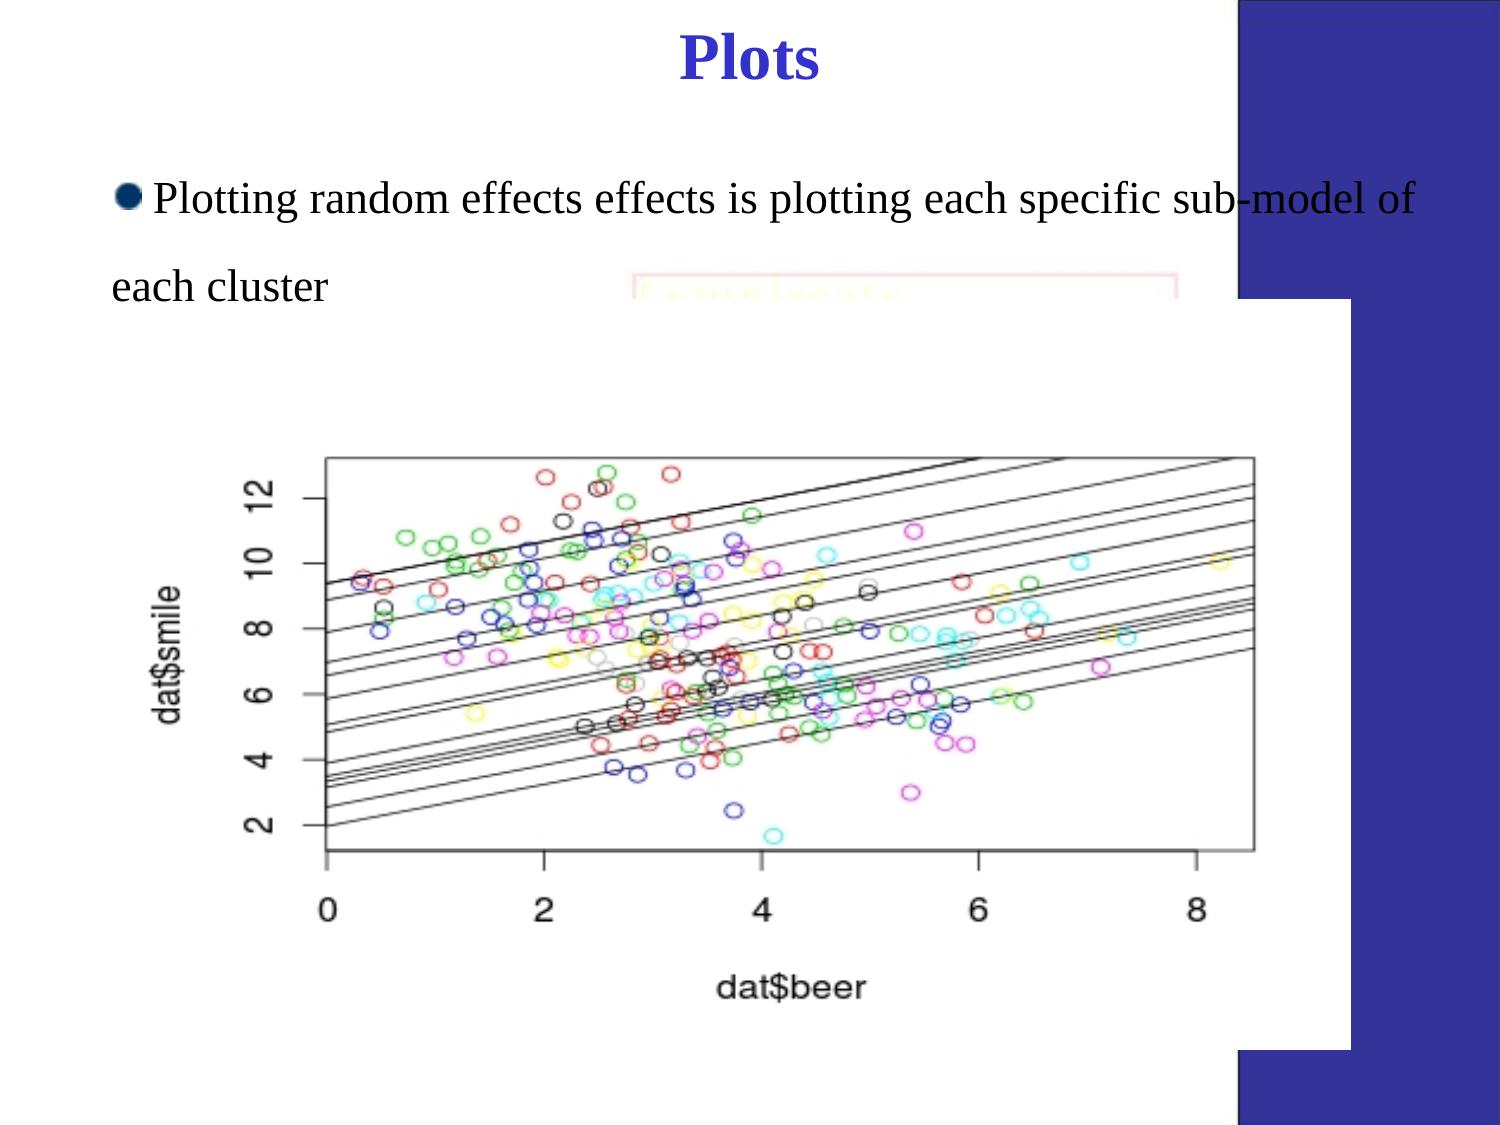

# Plots
 Plotting random effects effects is plotting each specific sub-model of each cluster
106